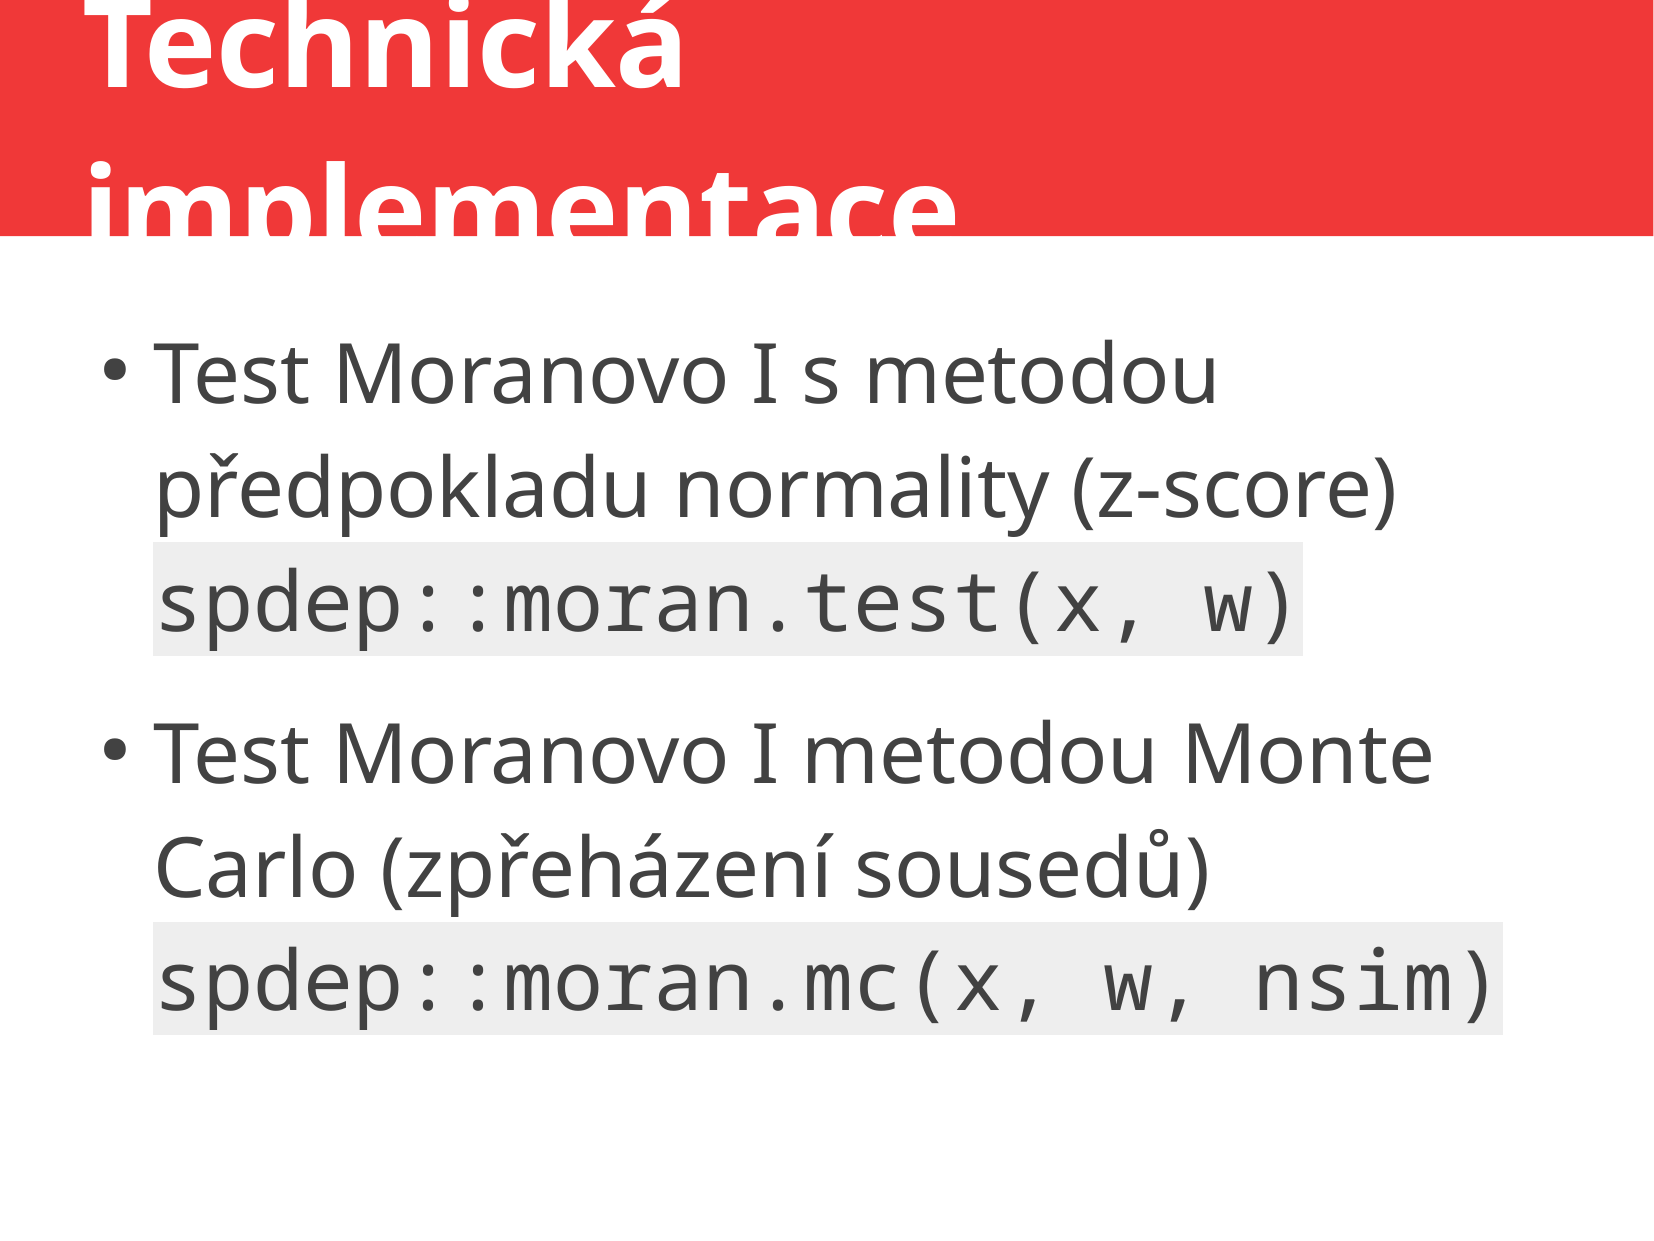

# Technická implementace
Test Moranovo I s metodou předpokladu normality (z-score)
spdep::moran.test(x, w)
Test Moranovo I metodou Monte Carlo (zpřeházení sousedů)
spdep::moran.mc(x, w, nsim)